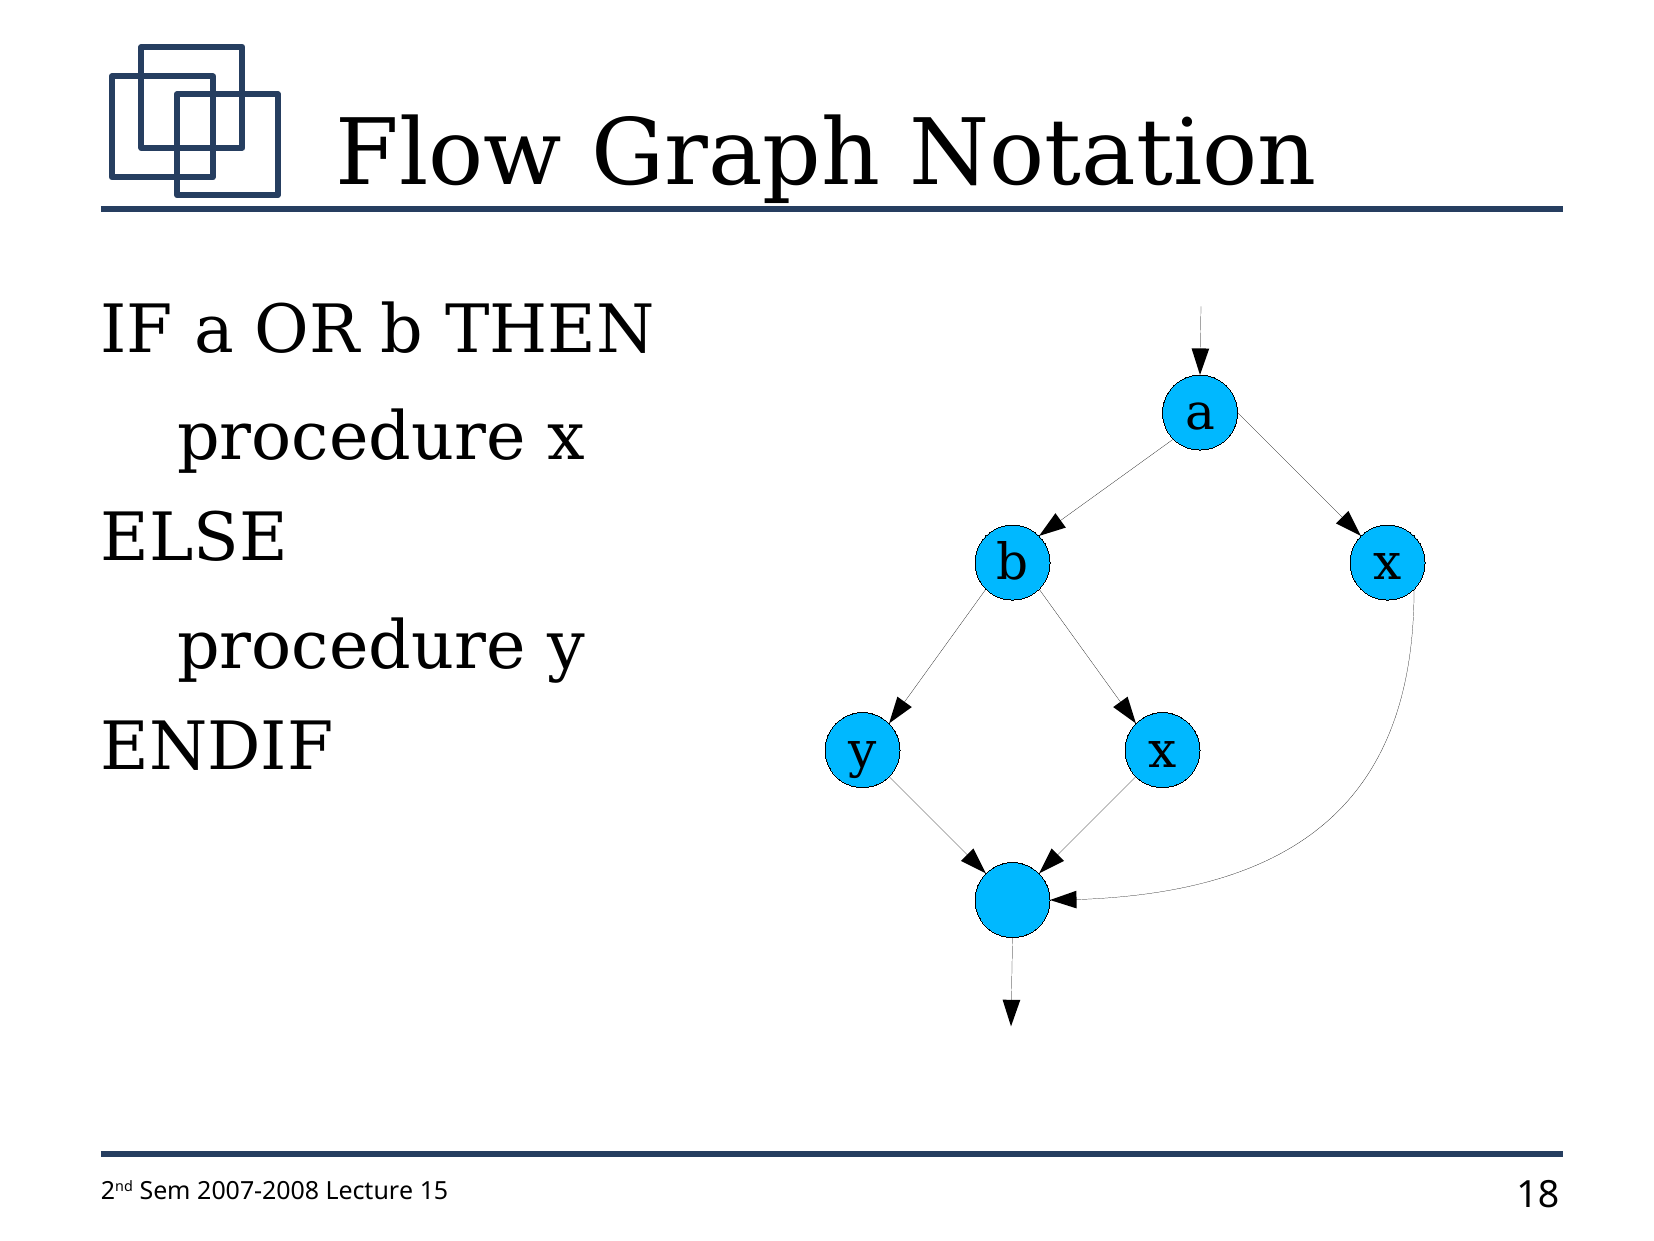

# Flow Graph Notation
IF a OR b THEN
procedure x
ELSE
procedure y
ENDIF
a
b
x
y
x